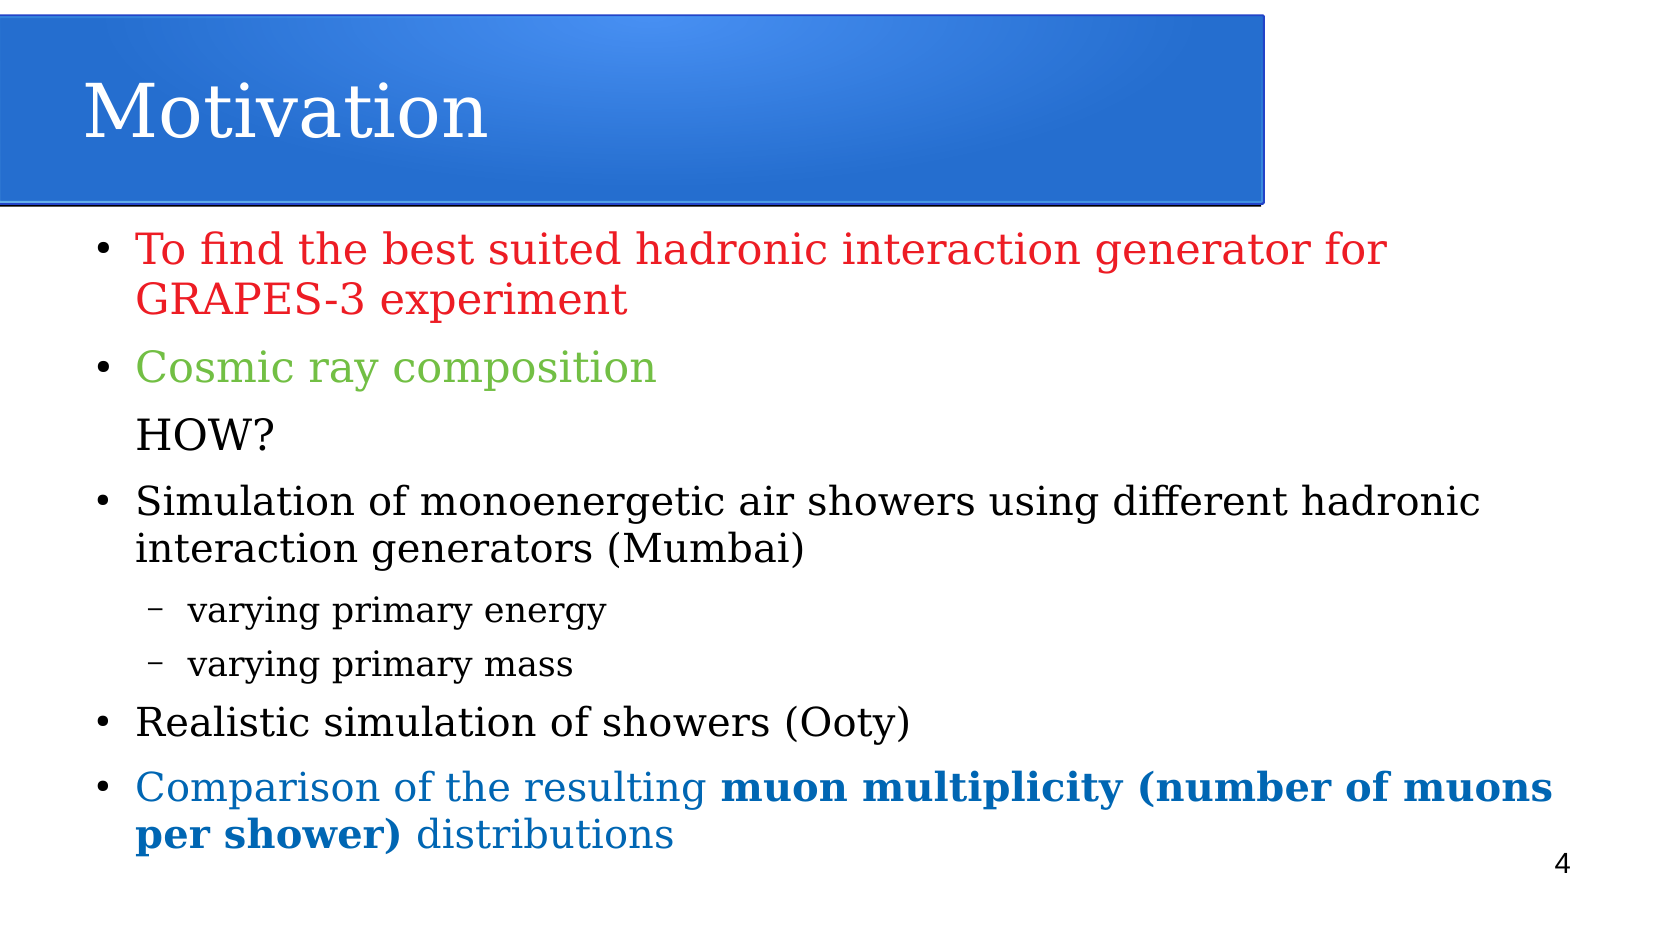

# Motivation
To find the best suited hadronic interaction generator for GRAPES-3 experiment
Cosmic ray composition
HOW?
Simulation of monoenergetic air showers using different hadronic interaction generators (Mumbai)
varying primary energy
varying primary mass
Realistic simulation of showers (Ooty)
Comparison of the resulting muon multiplicity (number of muons per shower) distributions